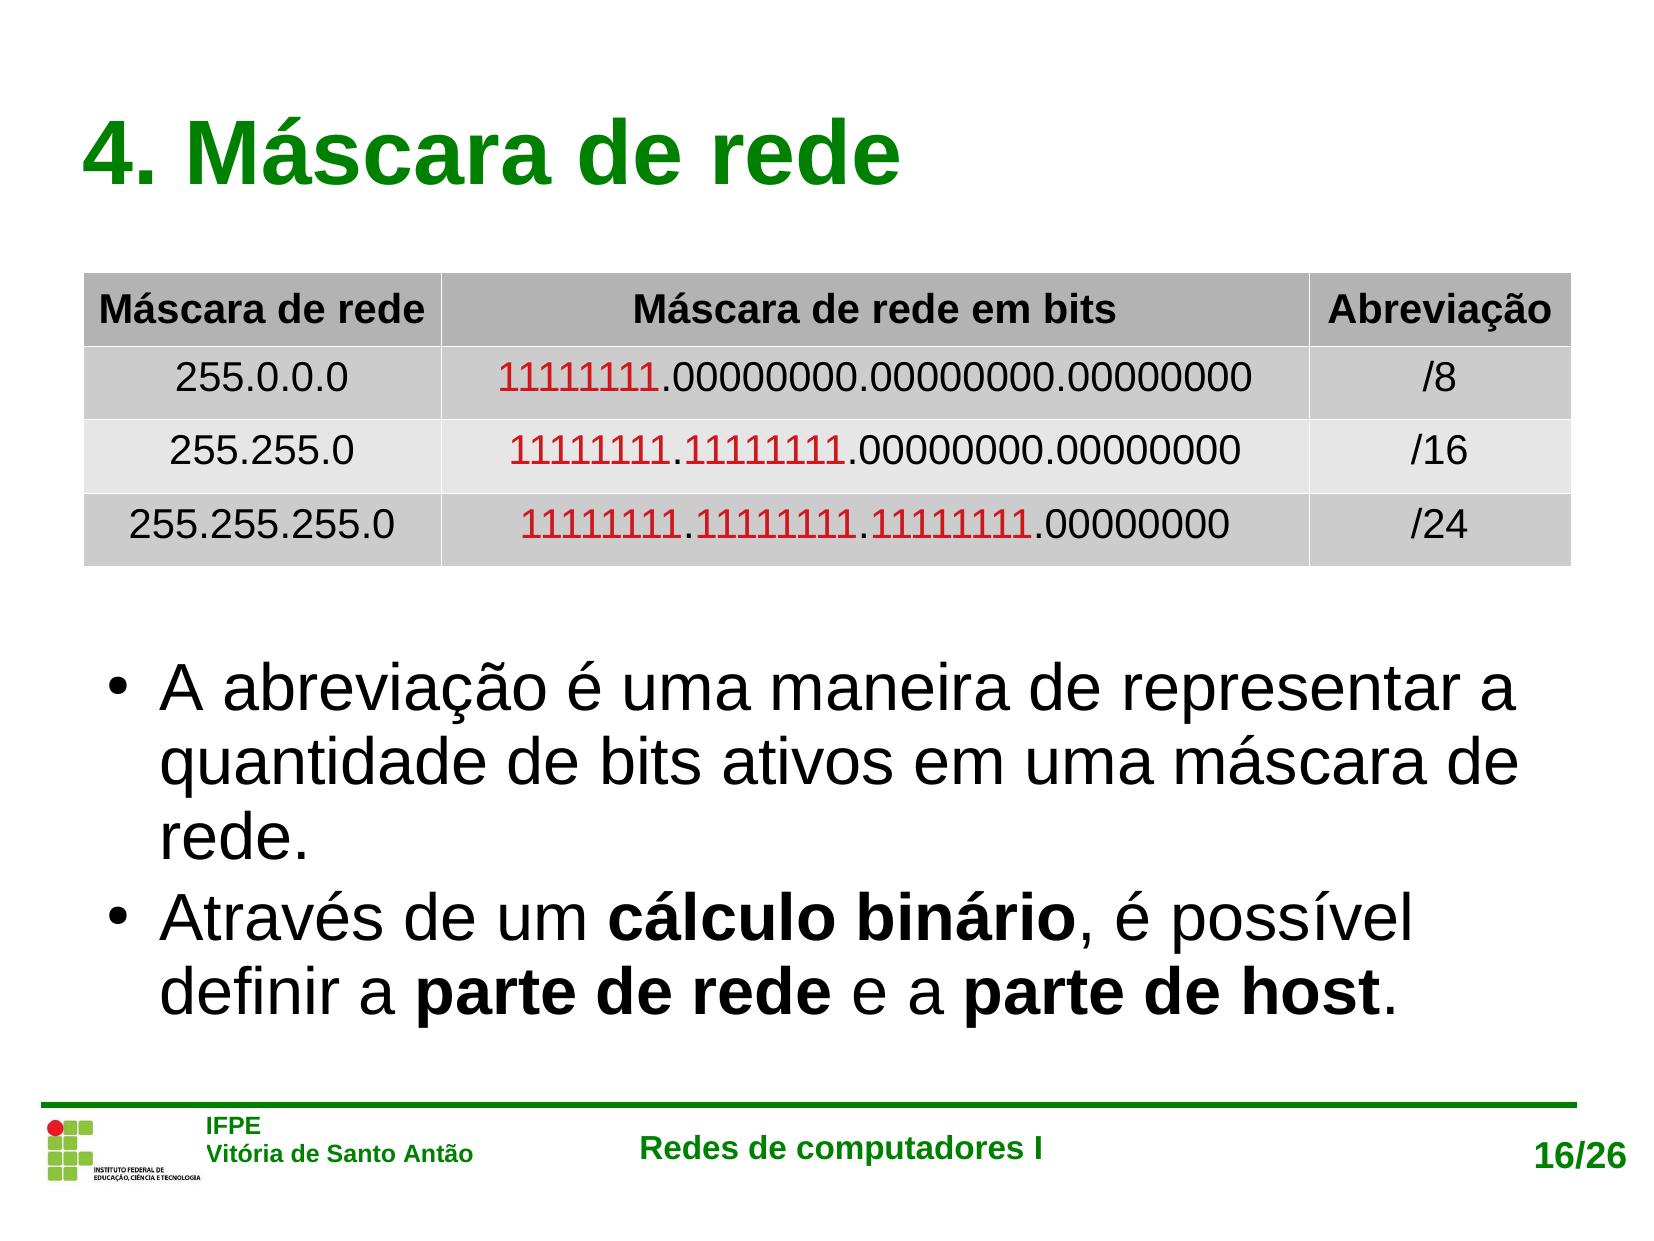

# 4. Máscara de rede
| Máscara de rede | Máscara de rede em bits | Abreviação |
| --- | --- | --- |
| 255.0.0.0 | 11111111.00000000.00000000.00000000 | /8 |
| 255.255.0 | 11111111.11111111.00000000.00000000 | /16 |
| 255.255.255.0 | 11111111.11111111.11111111.00000000 | /24 |
A abreviação é uma maneira de representar a quantidade de bits ativos em uma máscara de rede.
Através de um cálculo binário, é possível definir a parte de rede e a parte de host.